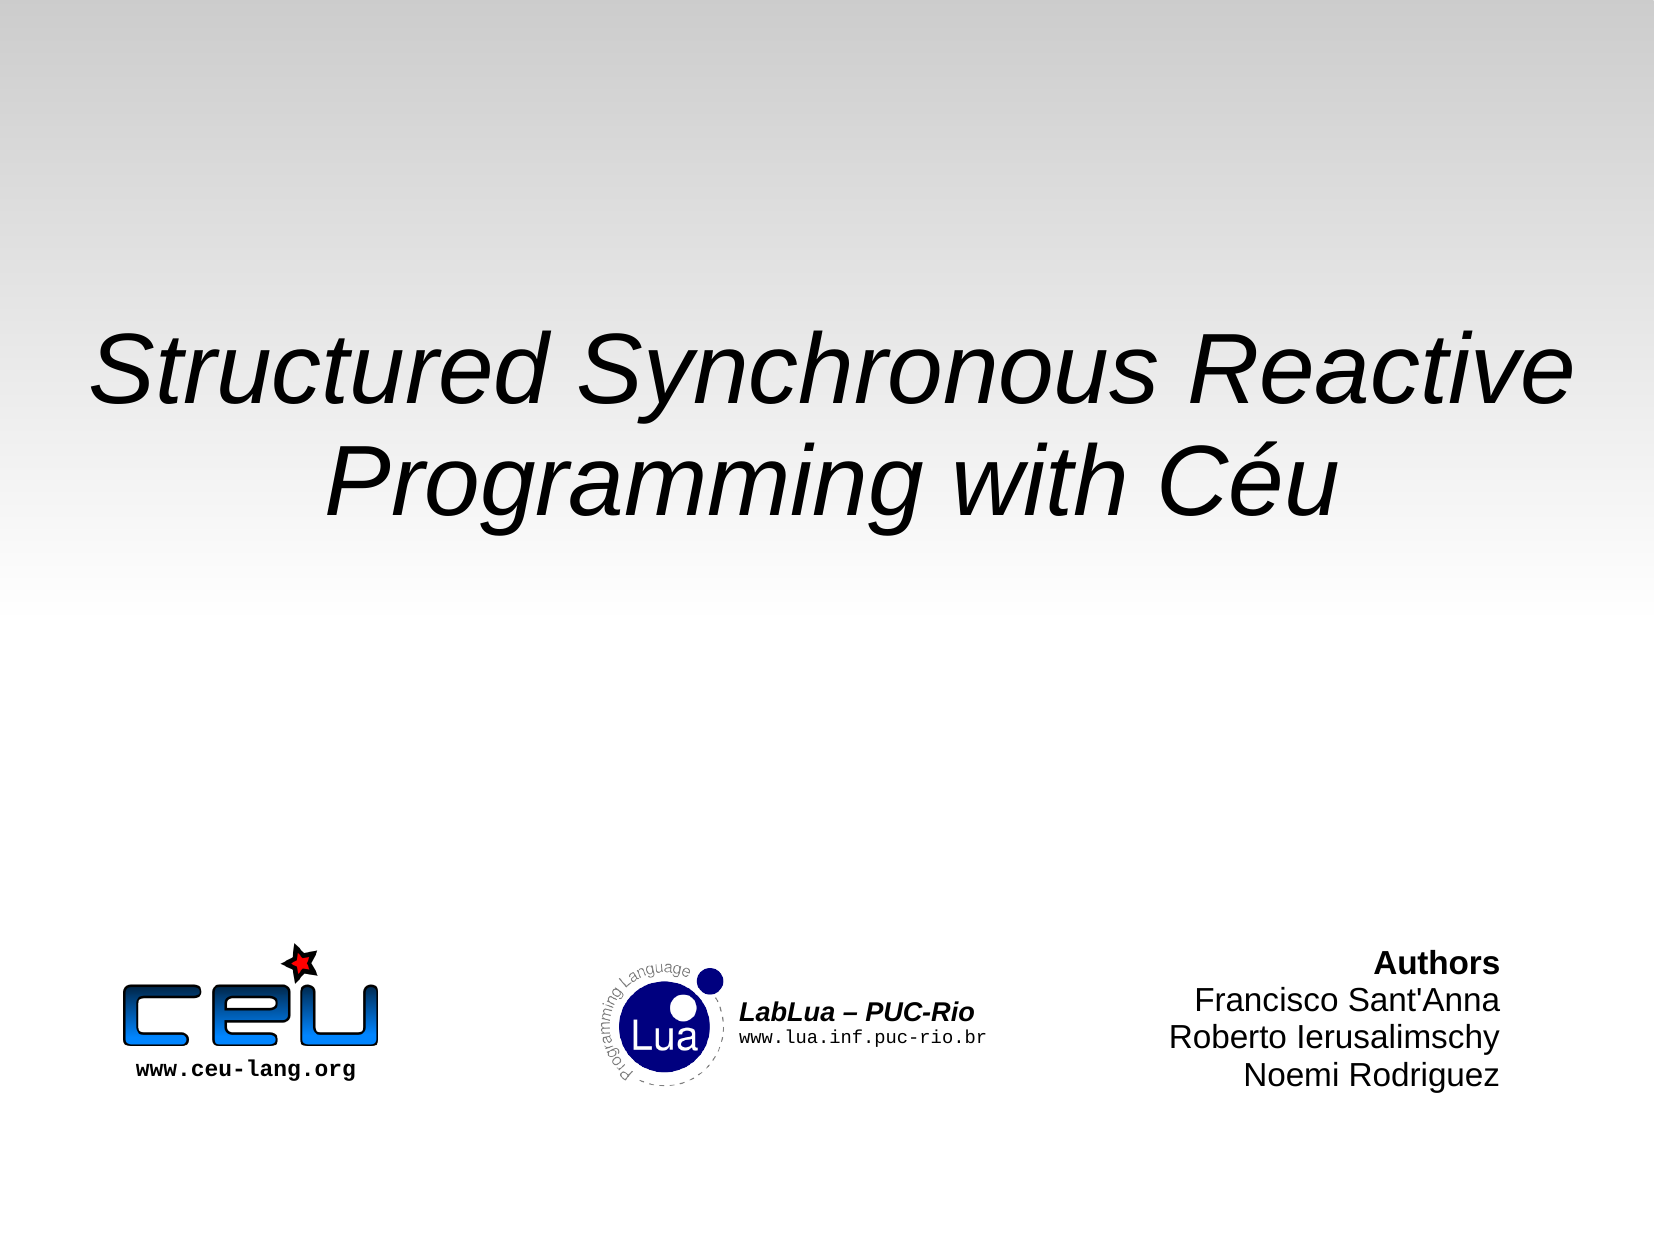

# Structured Synchronous Reactive Programming with Céu
Authors
Francisco Sant'Anna
Roberto Ierusalimschy
Noemi Rodriguez
LabLua – PUC-Rio
www.lua.inf.puc-rio.br
www.ceu-lang.org